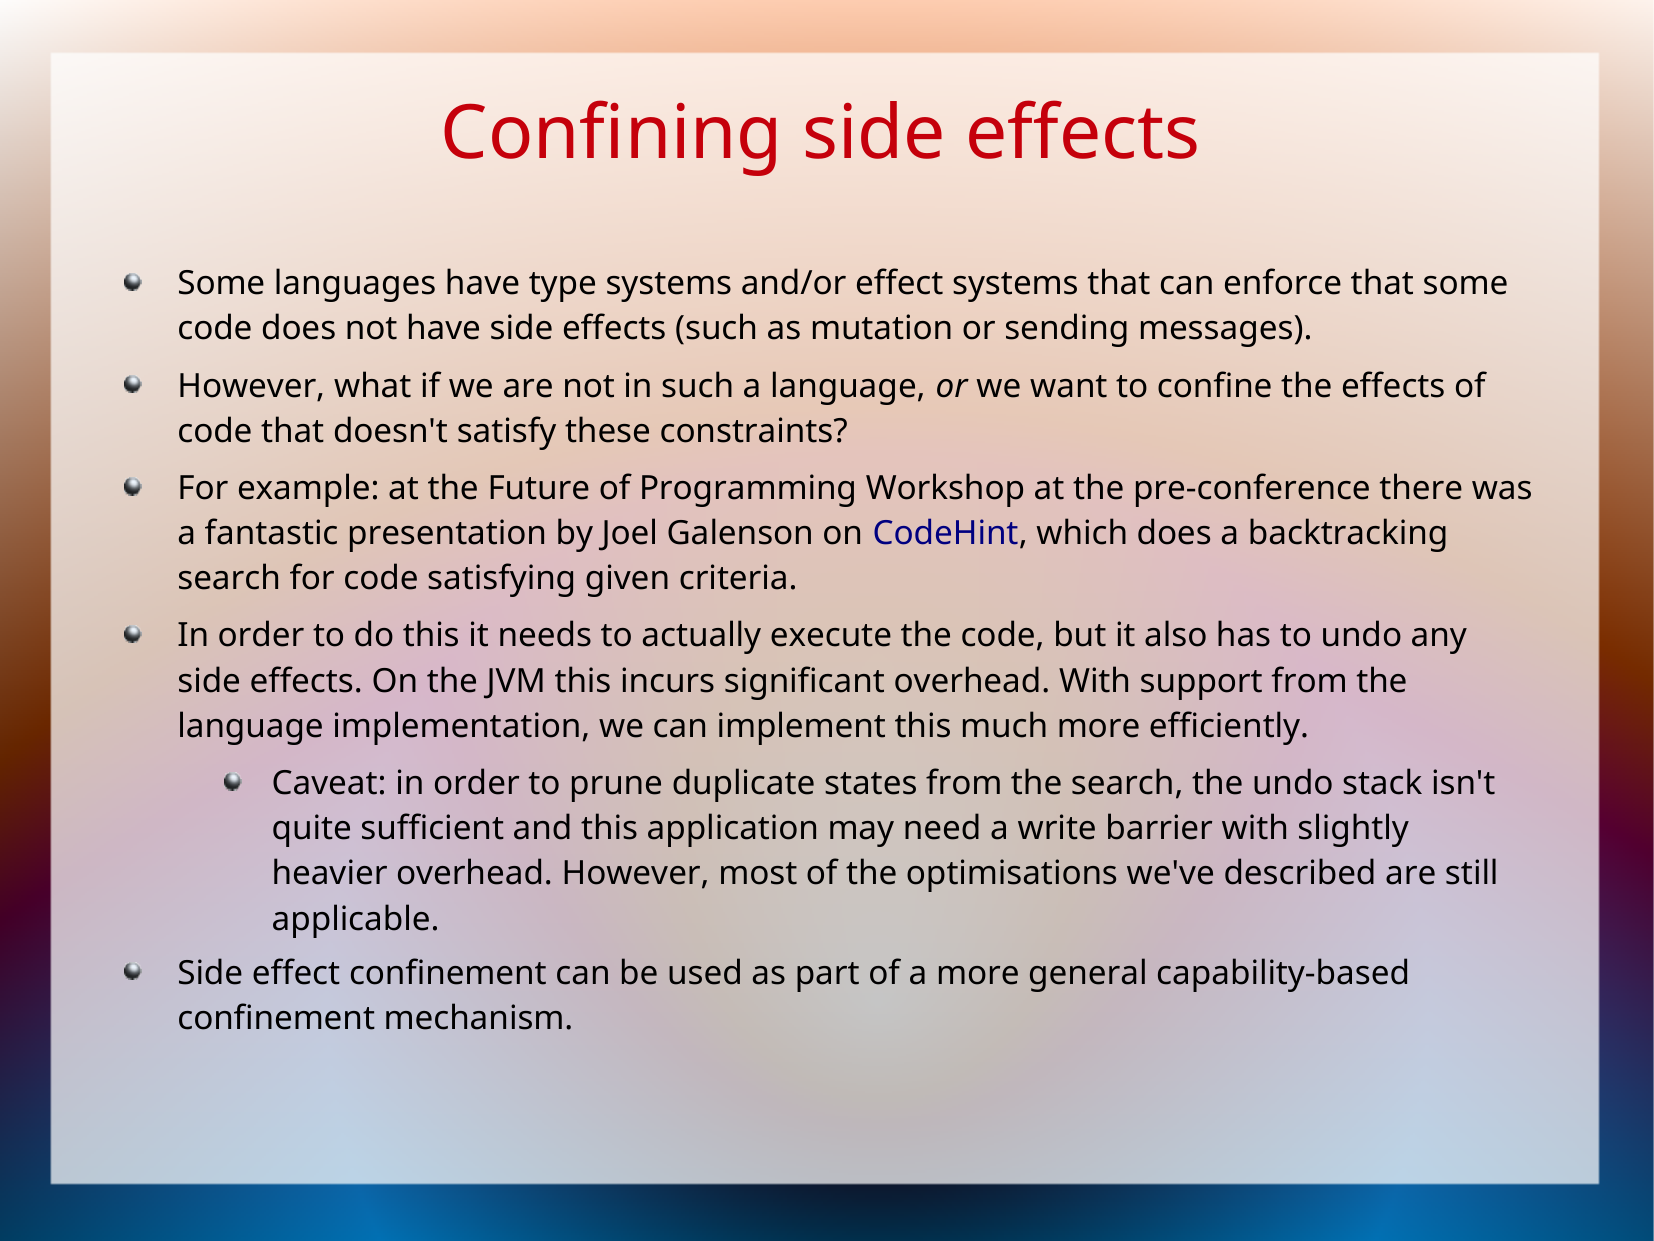

# Confining side effects
Some languages have type systems and/or effect systems that can enforce that some code does not have side effects (such as mutation or sending messages).
However, what if we are not in such a language, or we want to confine the effects of code that doesn't satisfy these constraints?
For example: at the Future of Programming Workshop at the pre-conference there was a fantastic presentation by Joel Galenson on CodeHint, which does a backtracking search for code satisfying given criteria.
In order to do this it needs to actually execute the code, but it also has to undo any side effects. On the JVM this incurs significant overhead. With support from the language implementation, we can implement this much more efficiently.
Caveat: in order to prune duplicate states from the search, the undo stack isn't quite sufficient and this application may need a write barrier with slightly heavier overhead. However, most of the optimisations we've described are still applicable.
Side effect confinement can be used as part of a more general capability-based confinement mechanism.